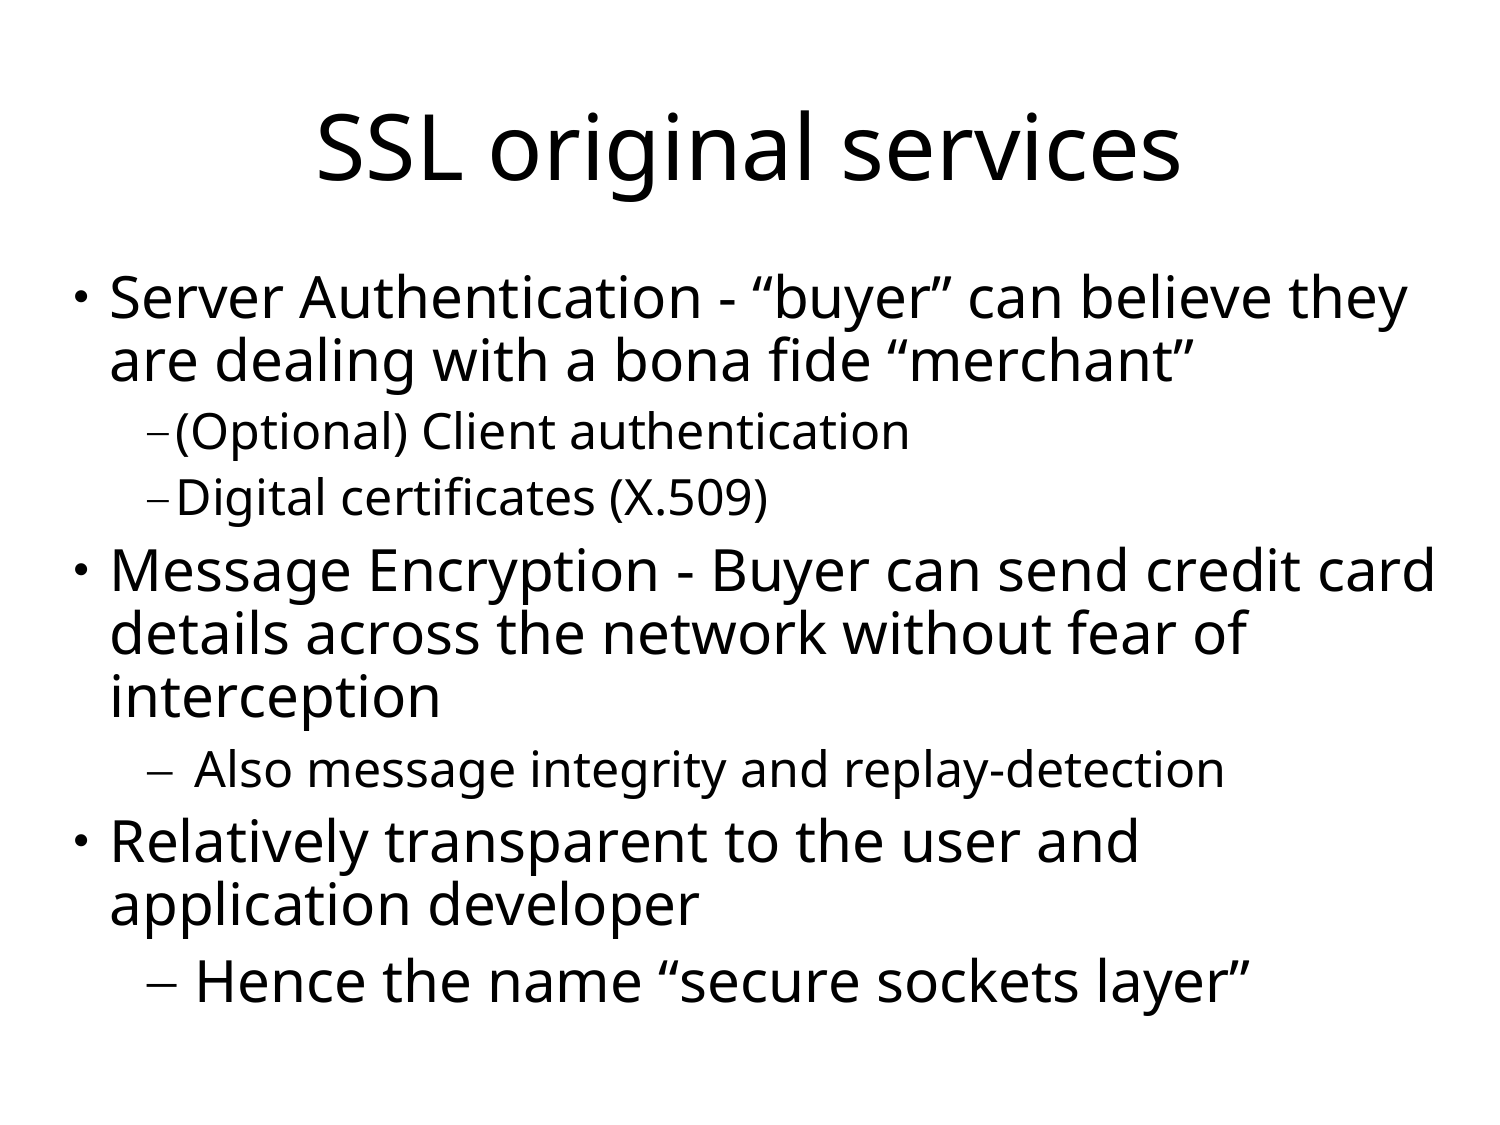

SSL original services
Server Authentication - “buyer” can believe they are dealing with a bona fide “merchant”
(Optional) Client authentication
Digital certificates (X.509)
Message Encryption - Buyer can send credit card details across the network without fear of interception
Also message integrity and replay-detection
Relatively transparent to the user and application developer
Hence the name “secure sockets layer”